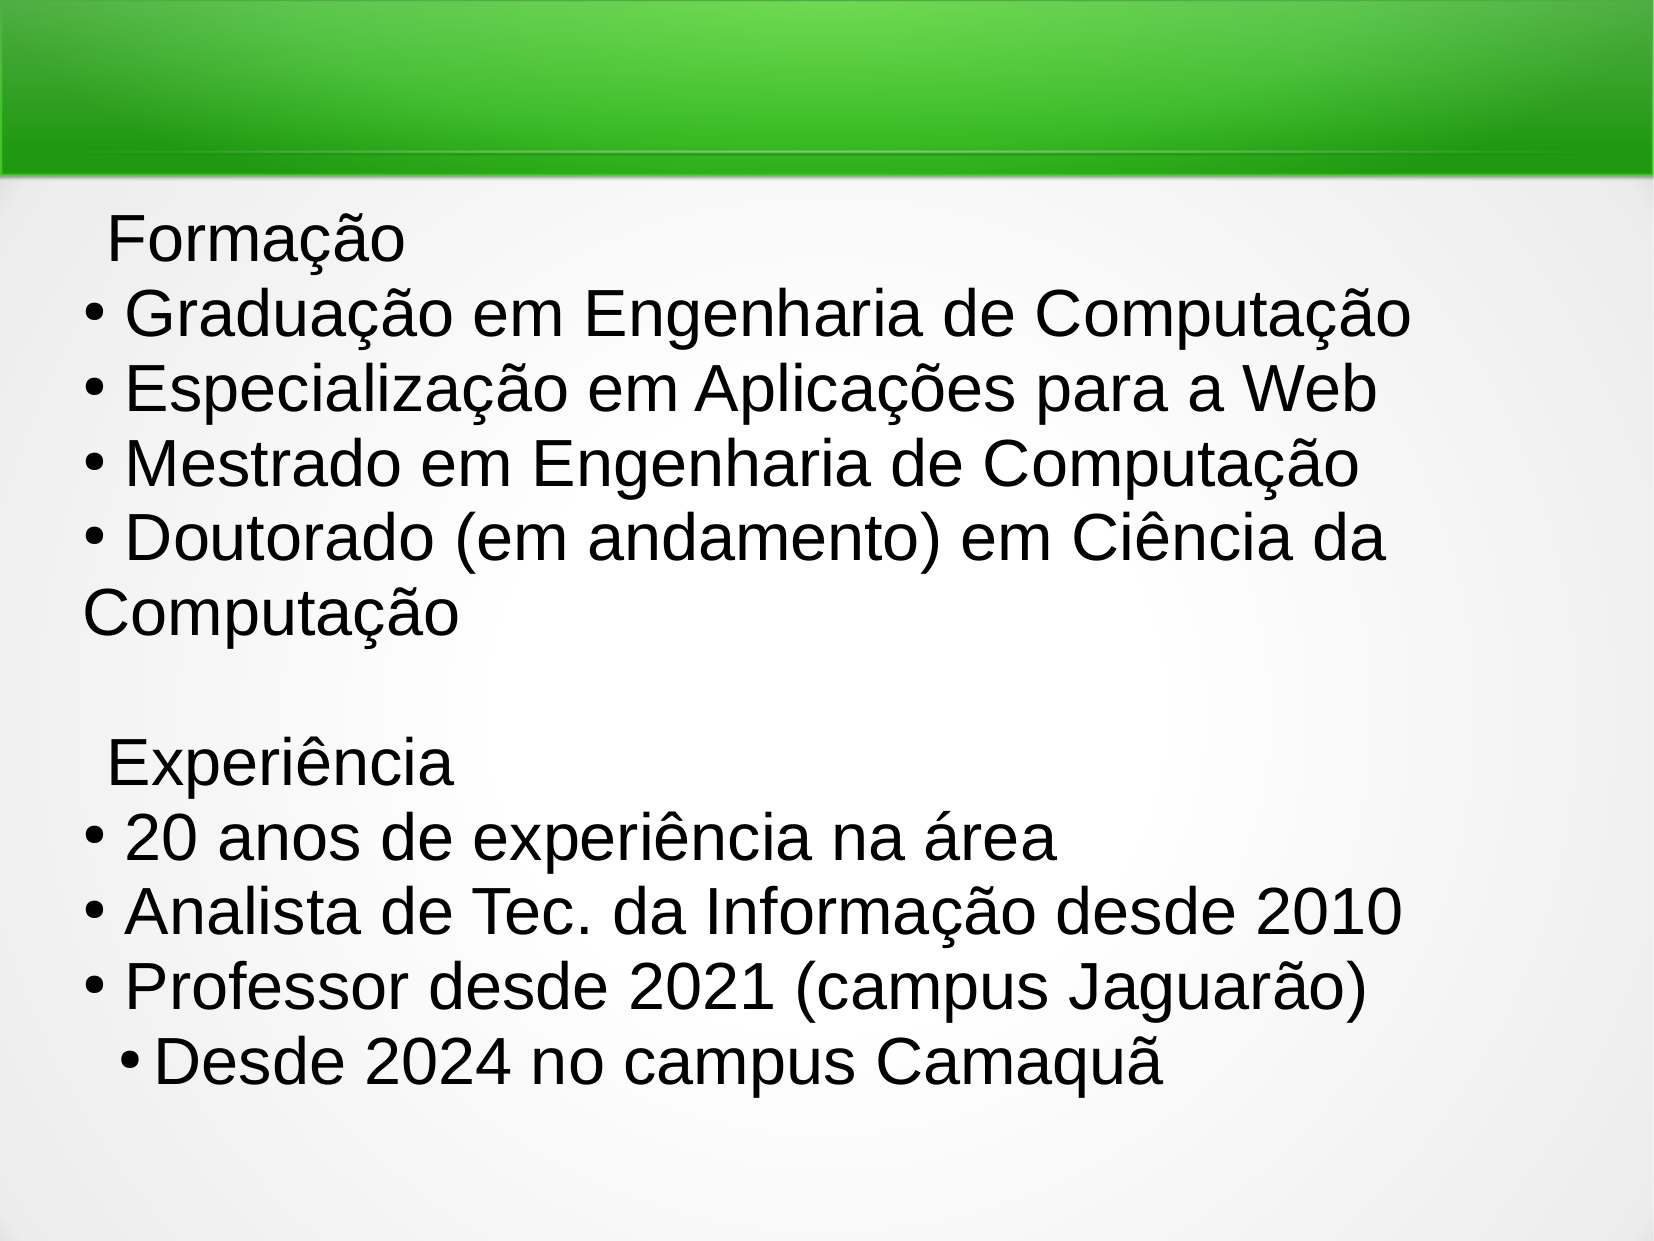

#
Formação
 Graduação em Engenharia de Computação
 Especialização em Aplicações para a Web
 Mestrado em Engenharia de Computação
 Doutorado (em andamento) em Ciência da Computação
Experiência
 20 anos de experiência na área
 Analista de Tec. da Informação desde 2010
 Professor desde 2021 (campus Jaguarão)
Desde 2024 no campus Camaquã